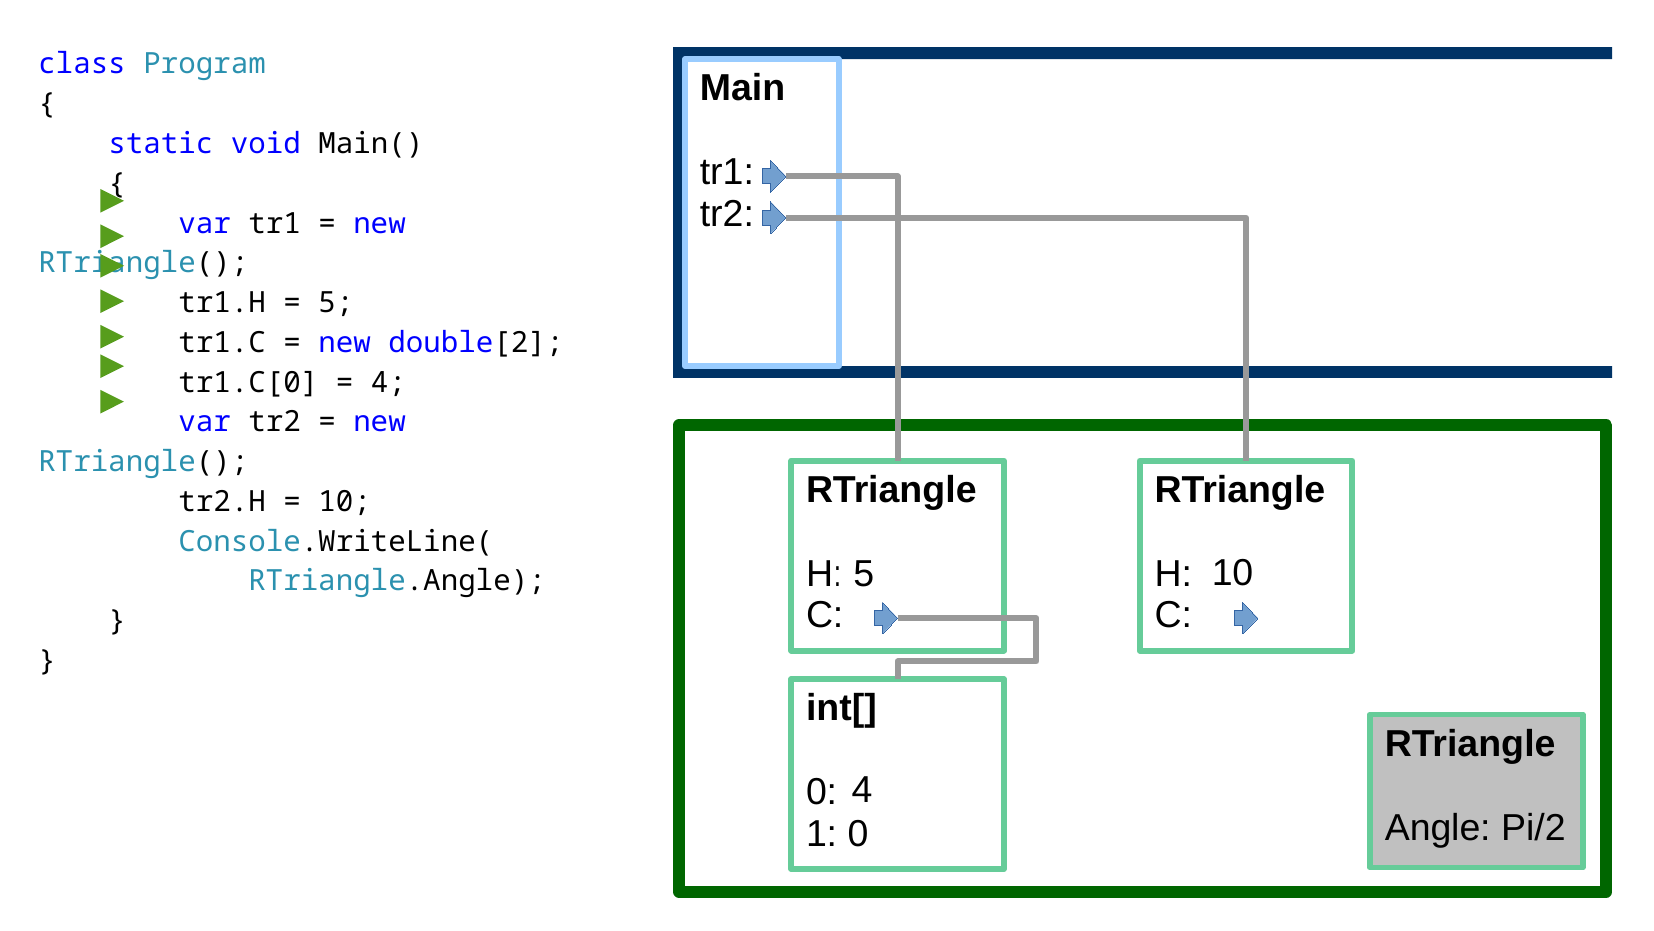

class Program
{
 static void Main()
 {
 var tr1 = new RTriangle();
 tr1.H = 5;
 tr1.C = new double[2];
 tr1.C[0] = 4;
 var tr2 = new RTriangle();
 tr2.H = 10;
 Console.WriteLine(
 RTriangle.Angle);
 }
}
Main
tr1:
tr2:
RTriangle
H: 0
C:
RTriangle
H: 0
C:
10
5
int[]
0: 0
1: 0
RTriangle
Angle: Pi/2
4